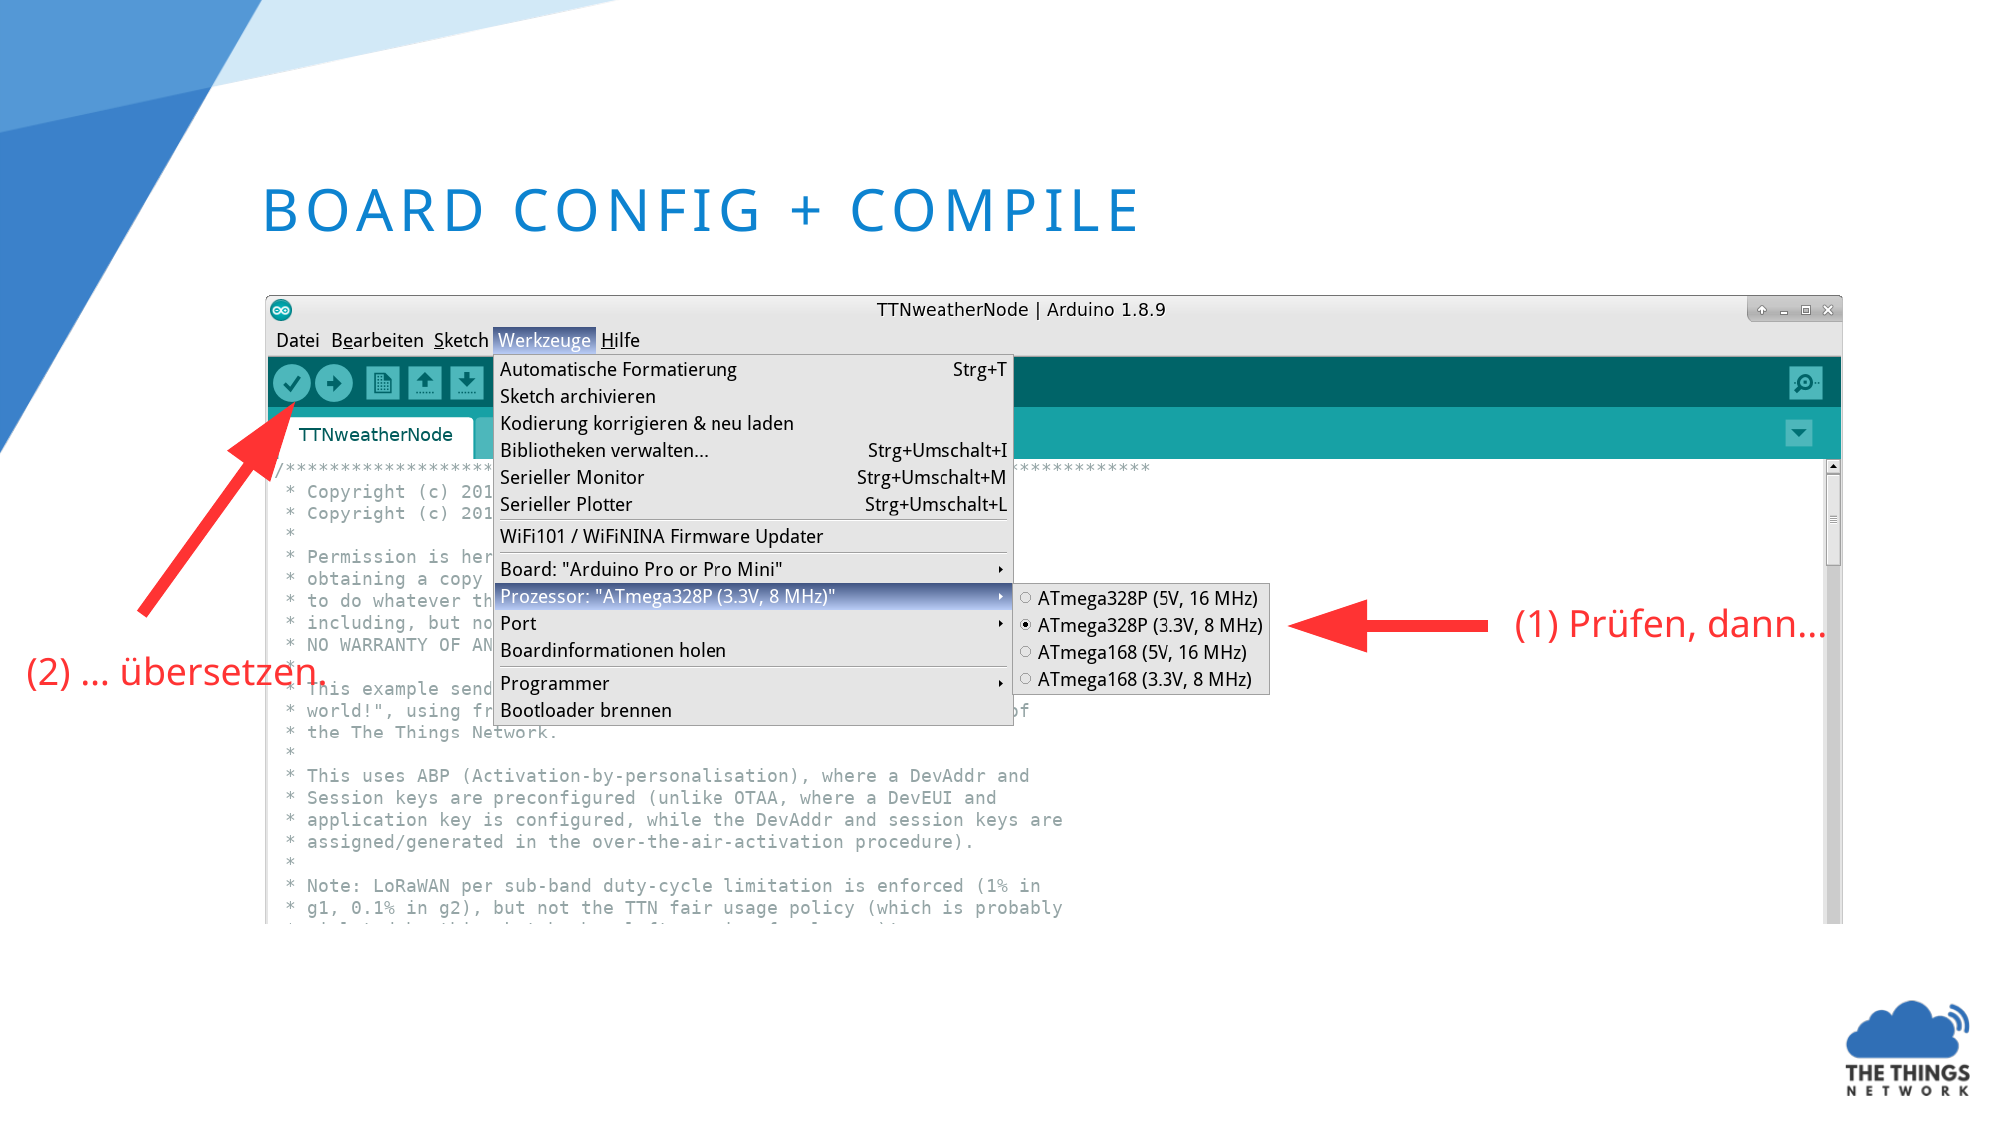

# BOARD CONFIG + COMPILE
(1) Prüfen, dann...
(2) … übersetzen.